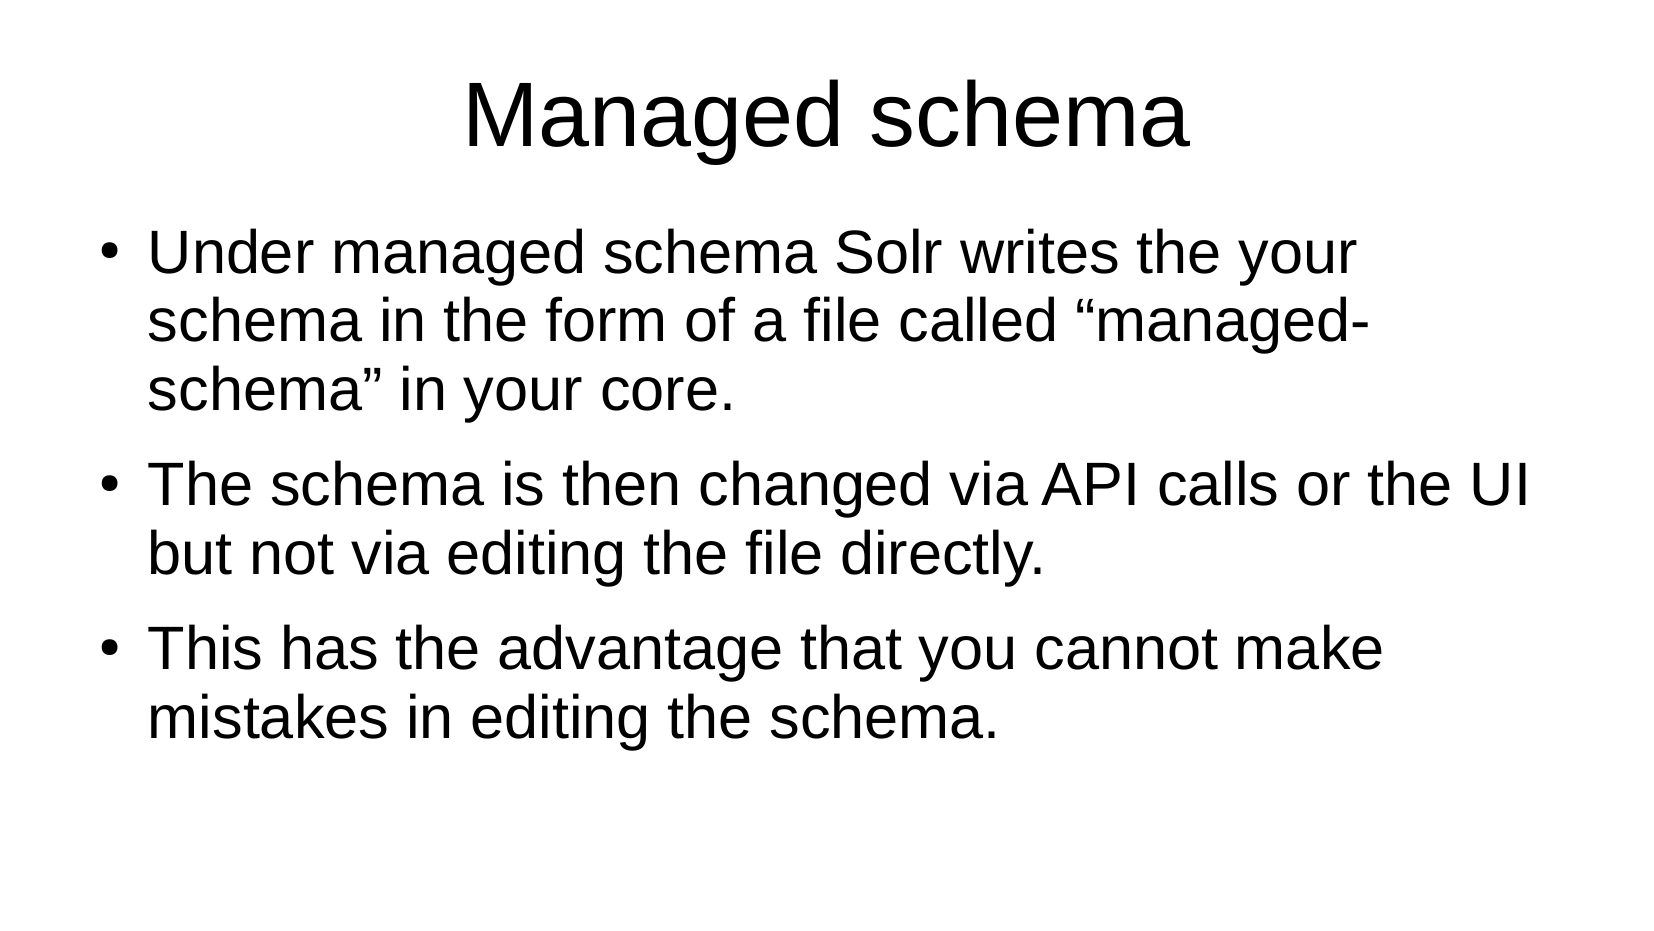

# Managed schema
Under managed schema Solr writes the your schema in the form of a file called “managed-schema” in your core.
The schema is then changed via API calls or the UI but not via editing the file directly.
This has the advantage that you cannot make mistakes in editing the schema.